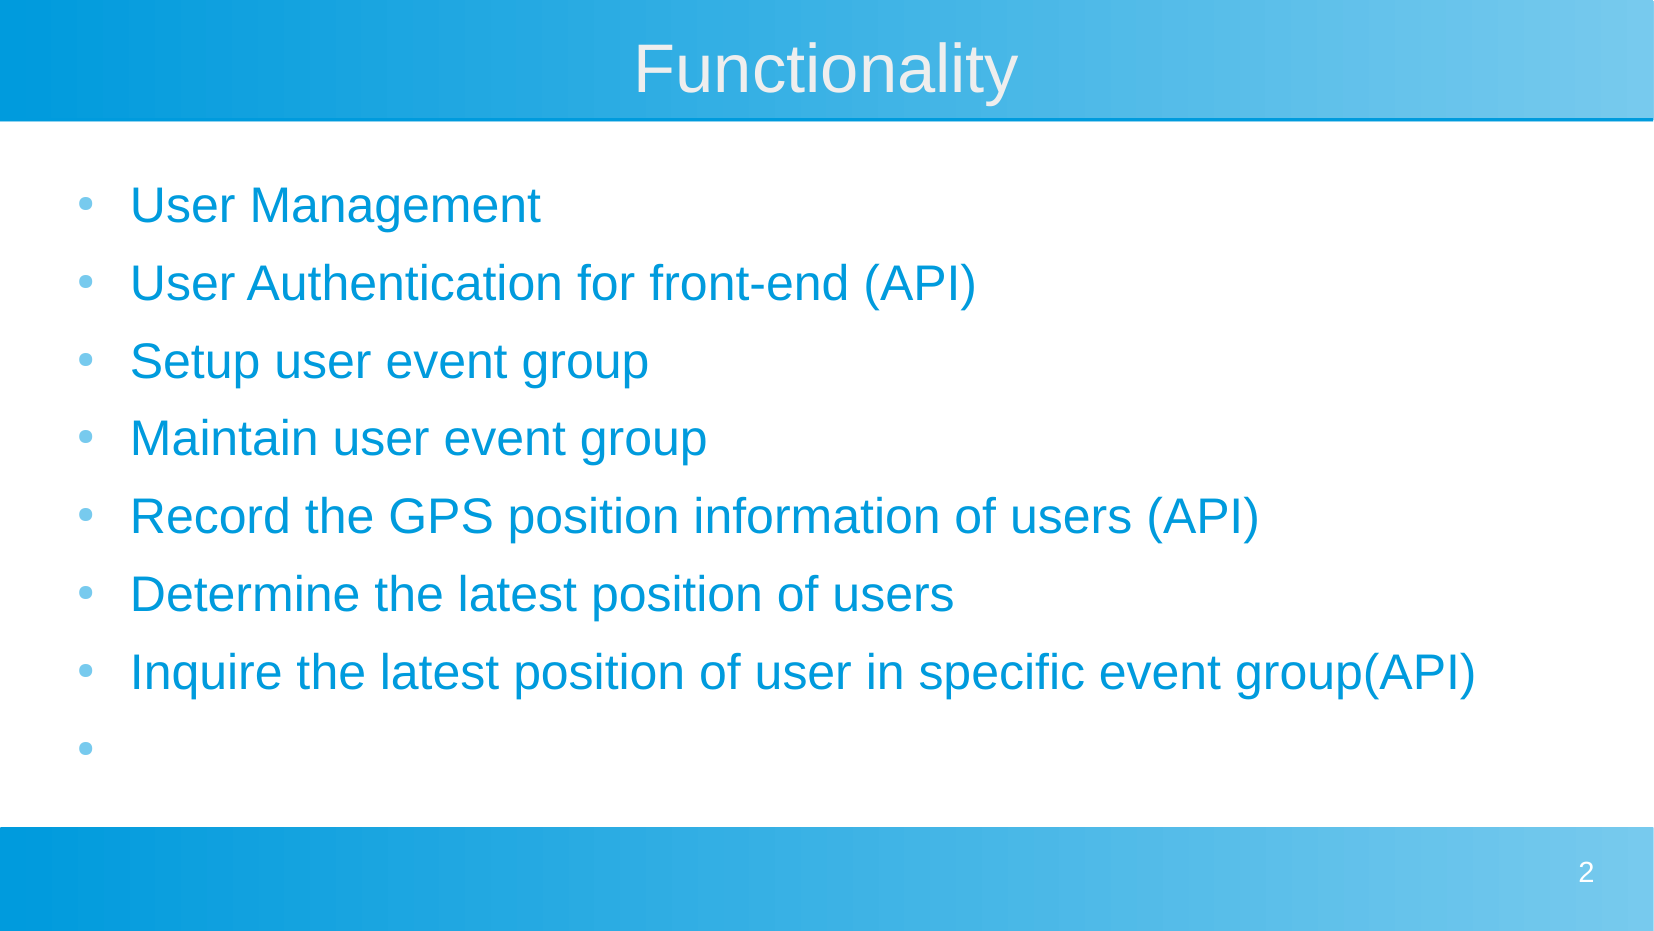

# Functionality
User Management
User Authentication for front-end (API)
Setup user event group
Maintain user event group
Record the GPS position information of users (API)
Determine the latest position of users
Inquire the latest position of user in specific event group(API)
2